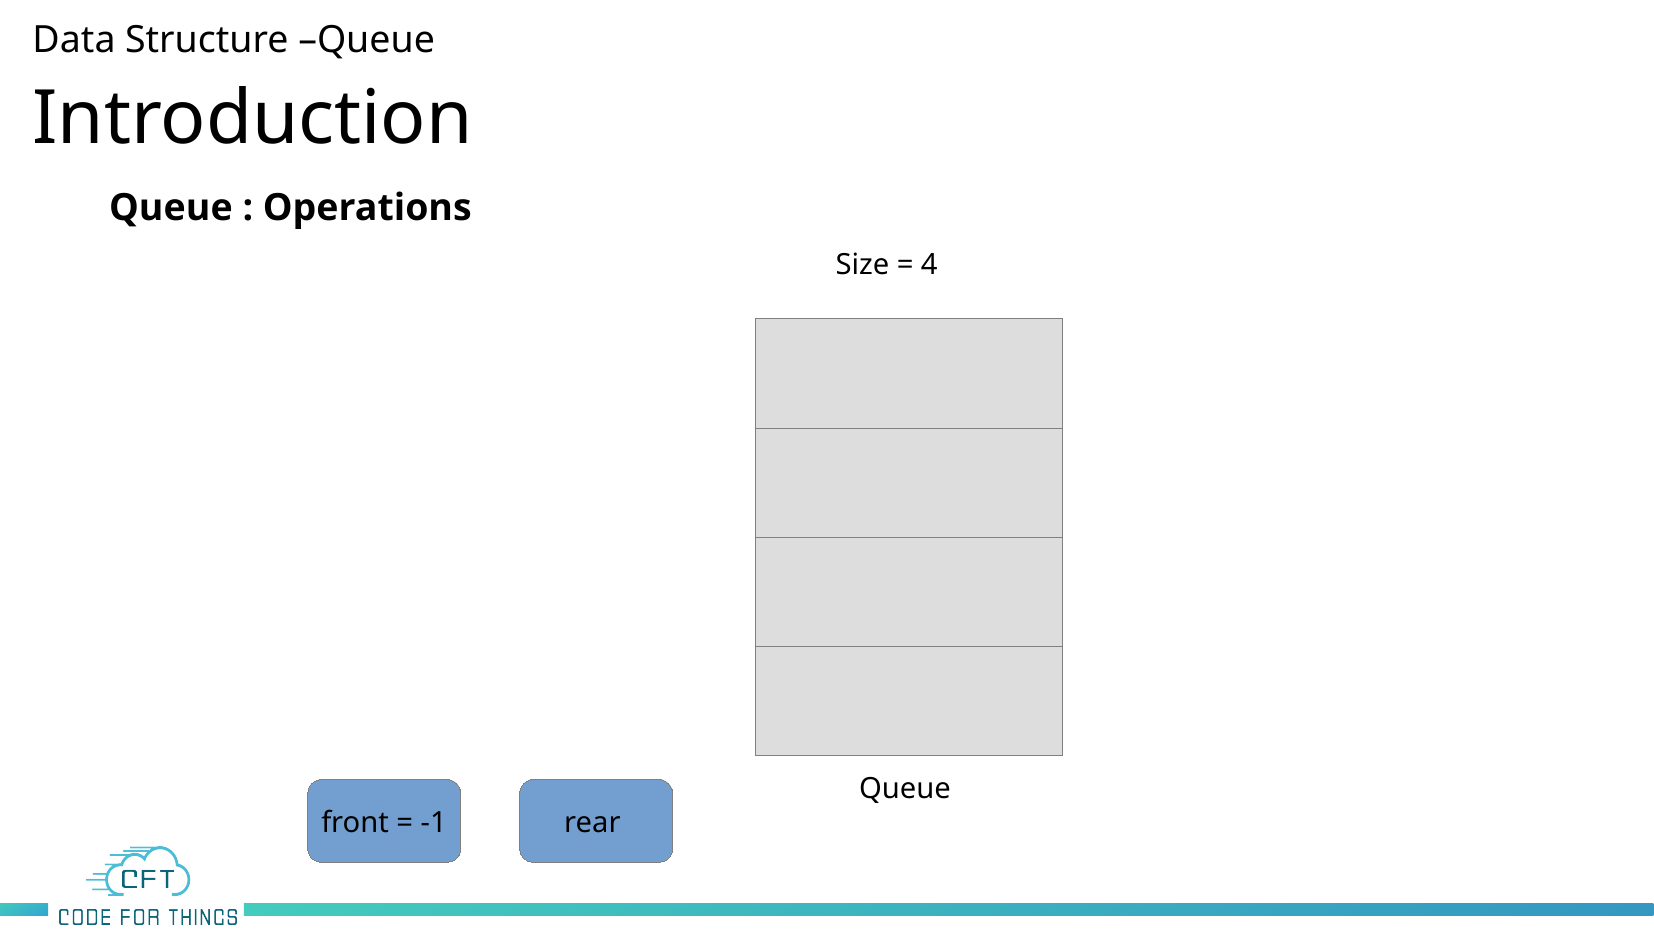

# Data Structure –Queue Introduction
Queue : Operations
Size = 4
Queue
front
 front = -1
rear = -1
rear